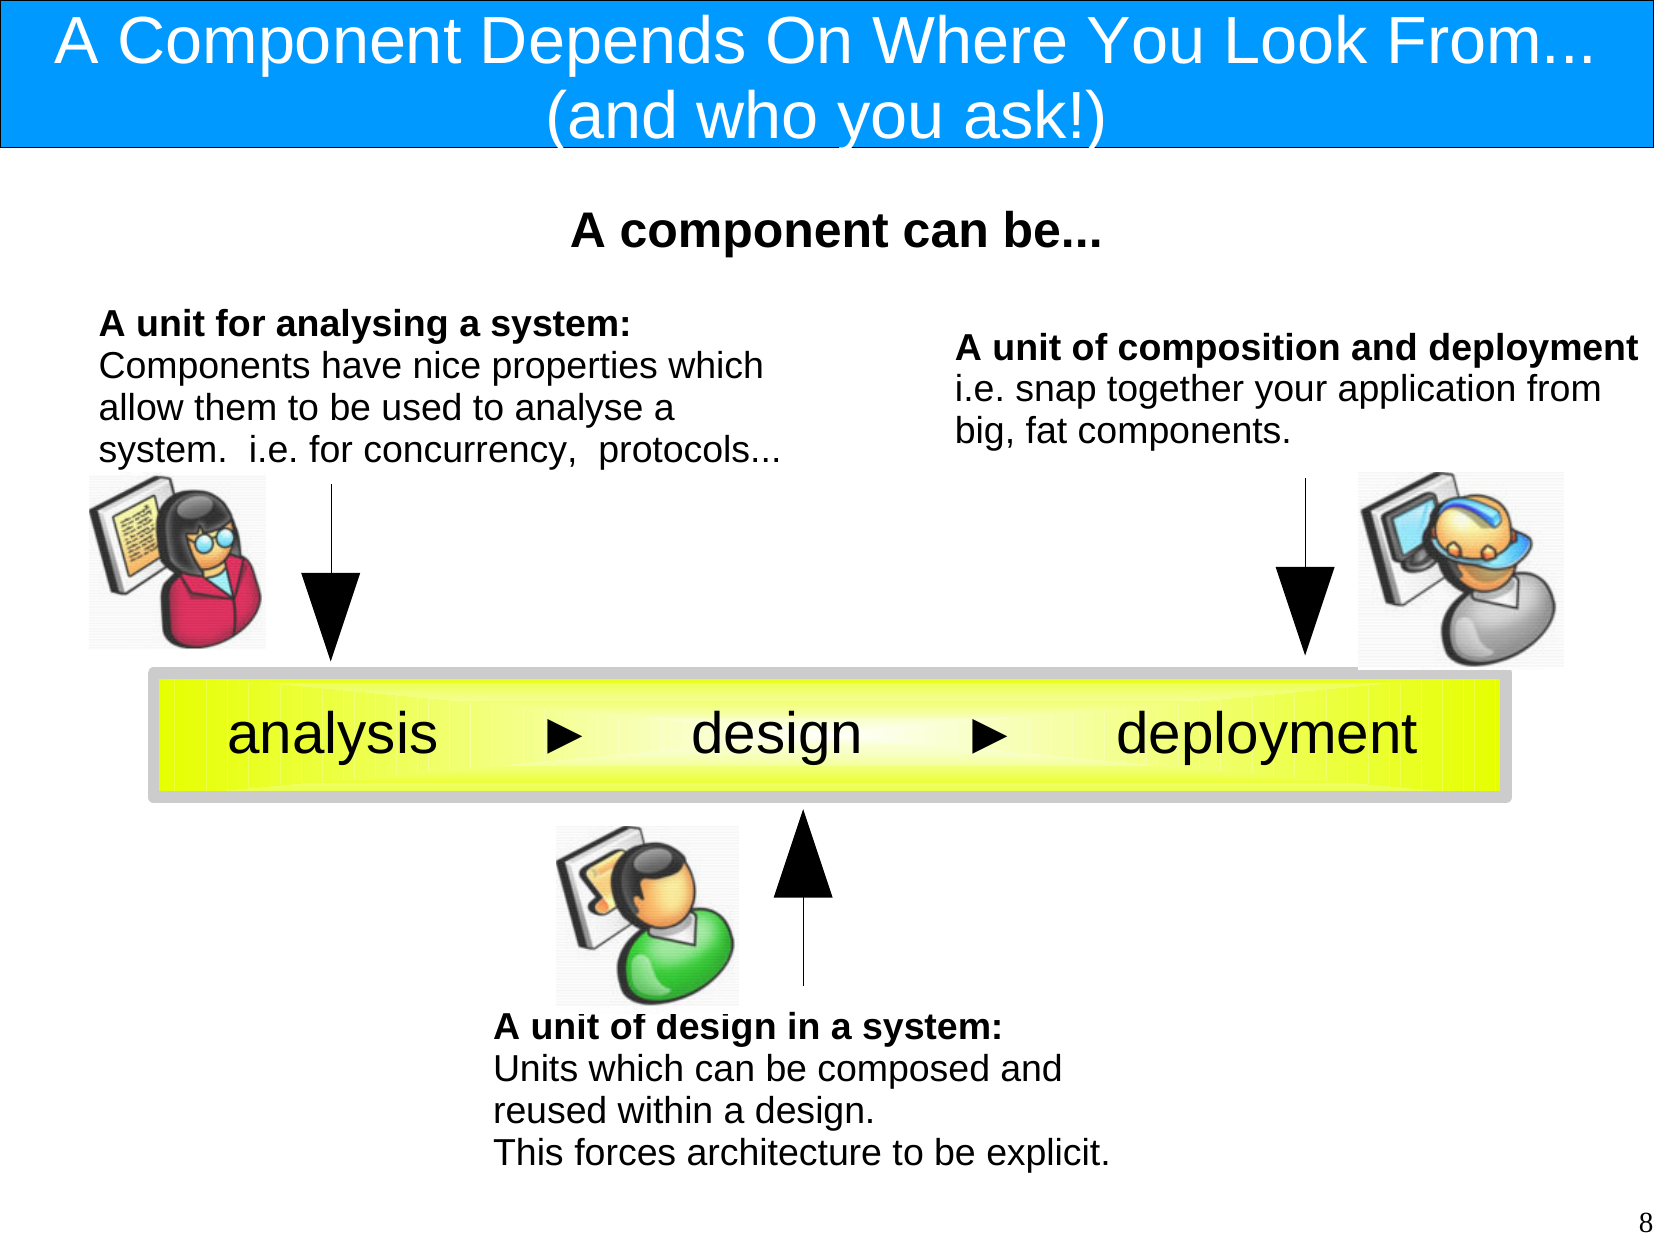

# A Component Depends On Where You Look From... (and who you ask!)
A component can be...
A unit for analysing a system:
Components have nice properties which allow them to be used to analyse a system. i.e. for concurrency, protocols...
A unit of composition and deployment
i.e. snap together your application from big, fat components.
analysis ► design ► deployment
A unit of design in a system:
Units which can be composed and reused within a design.
This forces architecture to be explicit.
8